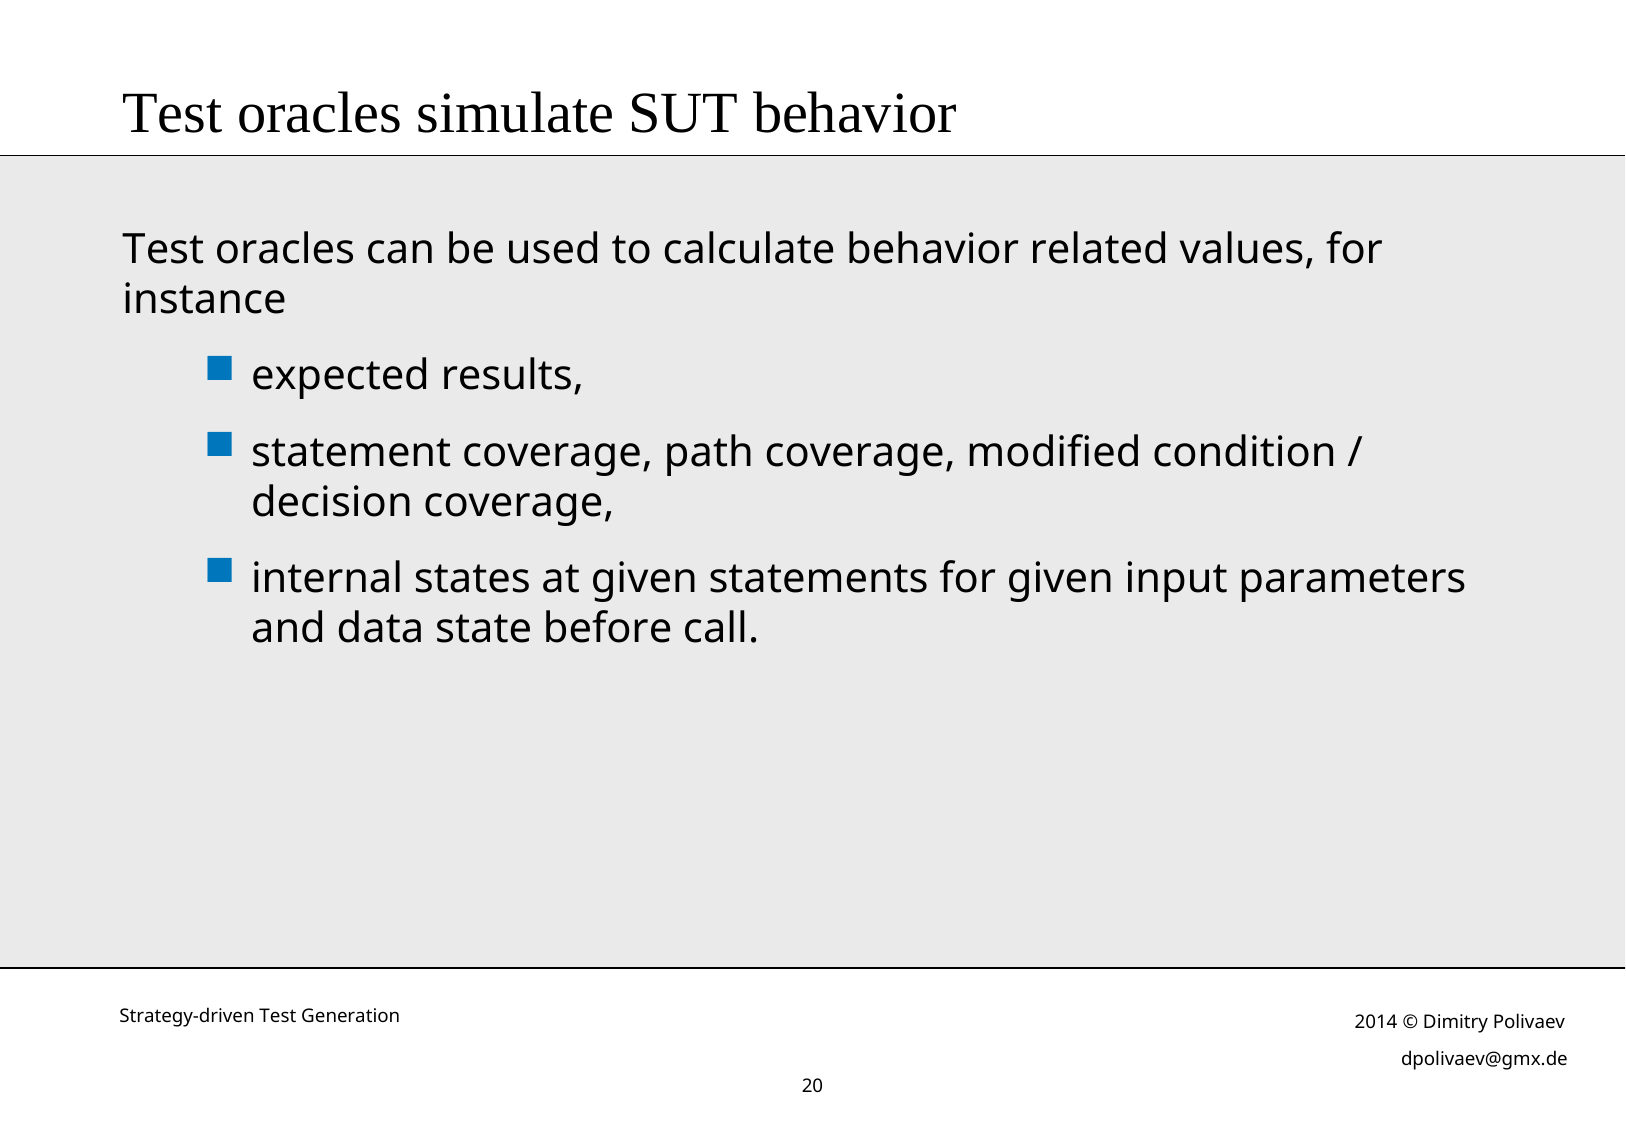

# Test oracles simulate SUT behavior
Test oracles can be used to calculate behavior related values, for instance
expected results,
statement coverage, path coverage, modified condition / decision coverage,
internal states at given statements for given input parameters and data state before call.